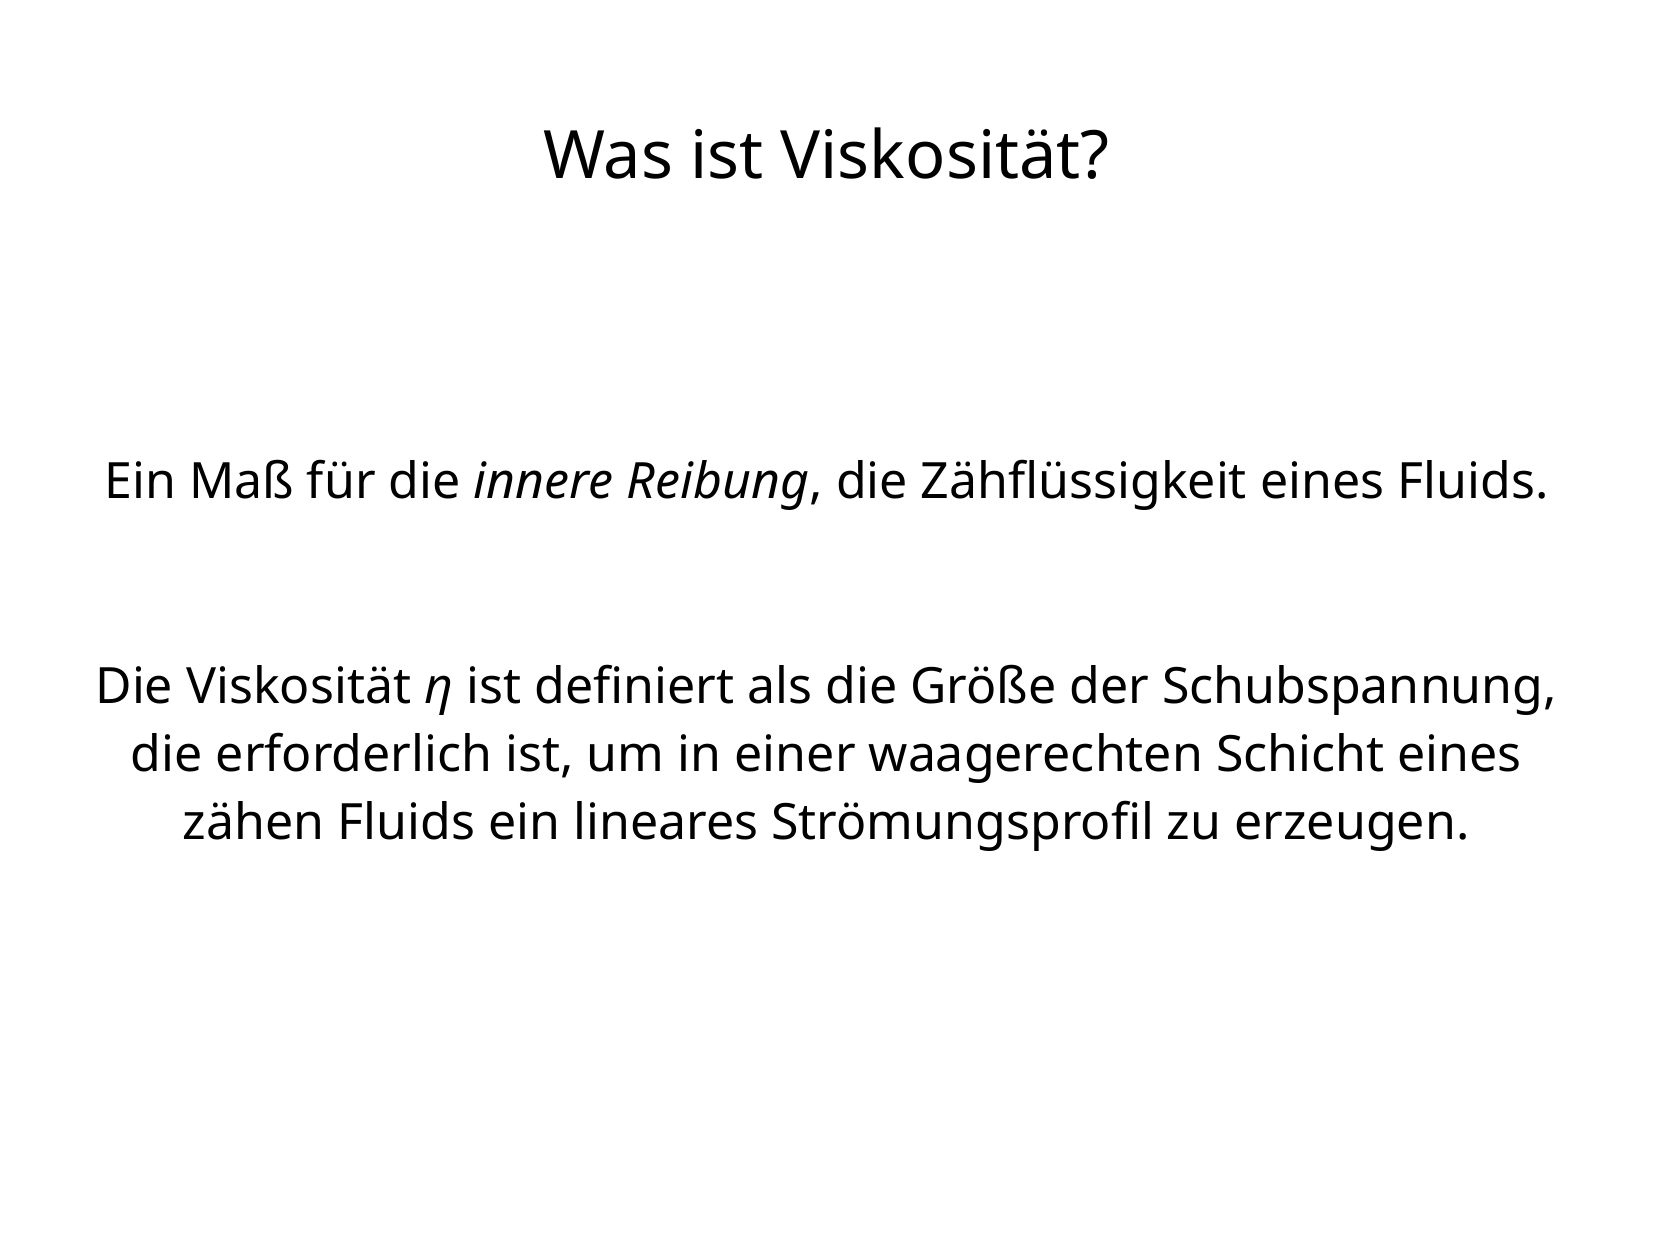

# Was ist Viskosität?
Ein Maß für die innere Reibung, die Zähflüssigkeit eines Fluids.
Die Viskosität η ist definiert als die Größe der Schubspannung, die erforderlich ist, um in einer waagerechten Schicht eines zähen Fluids ein lineares Strömungsprofil zu erzeugen.